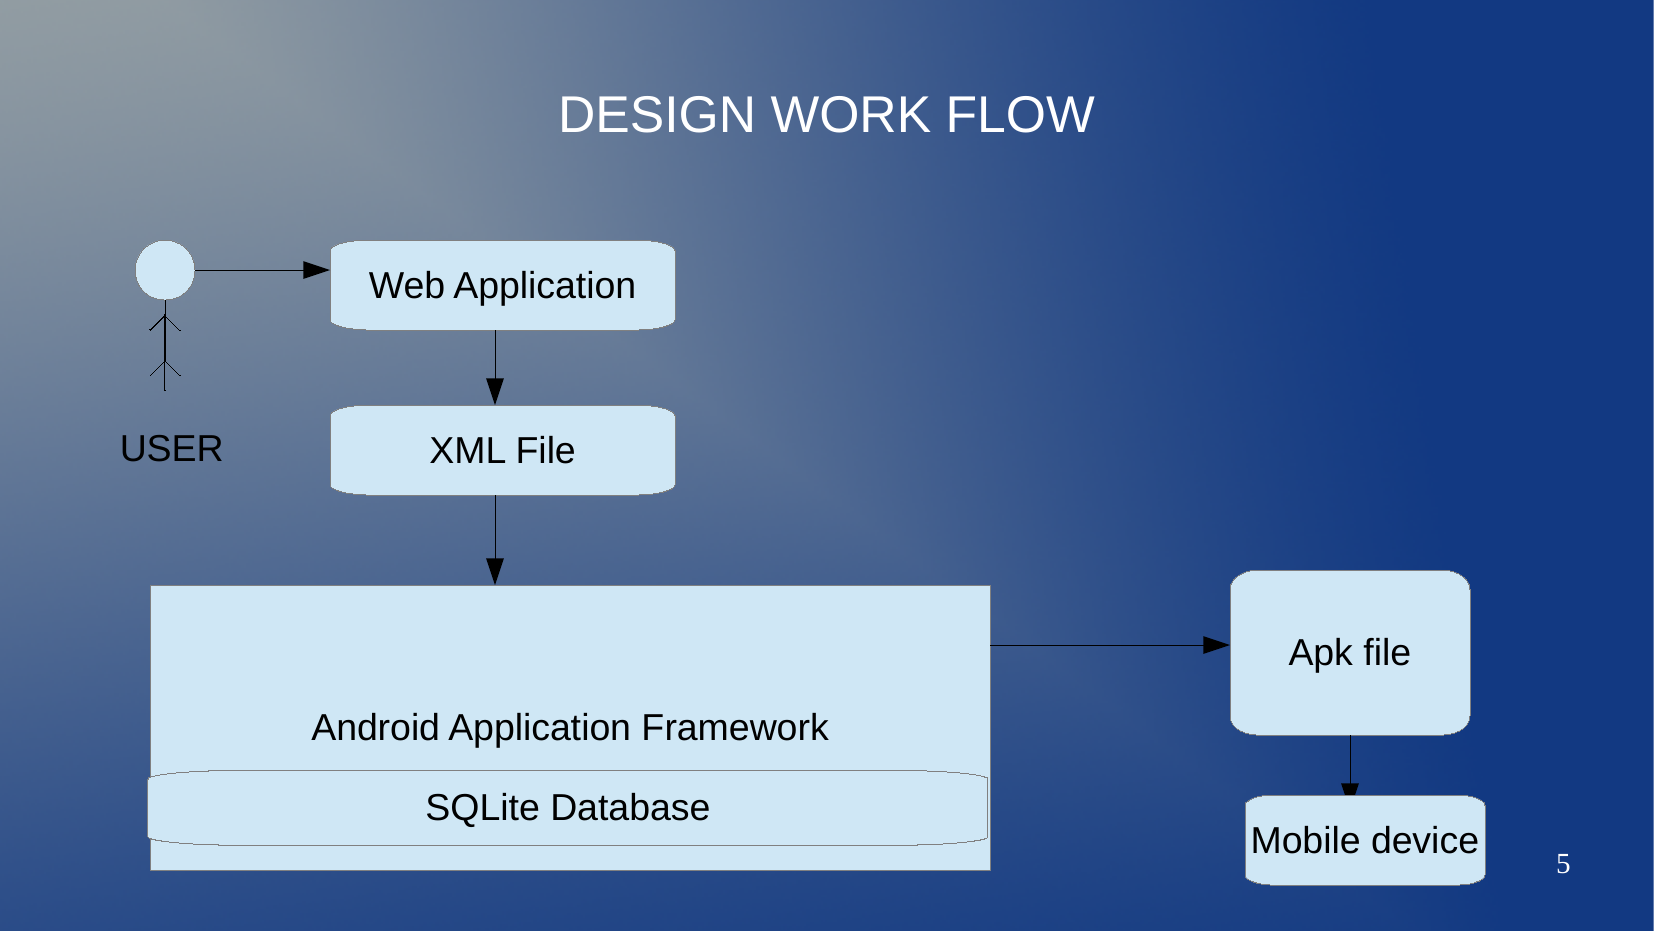

# DESIGN WORK FLOW
Web Application
XML File
USER
Apk file
Android Application Framework
SQLite Database
Mobile device
5